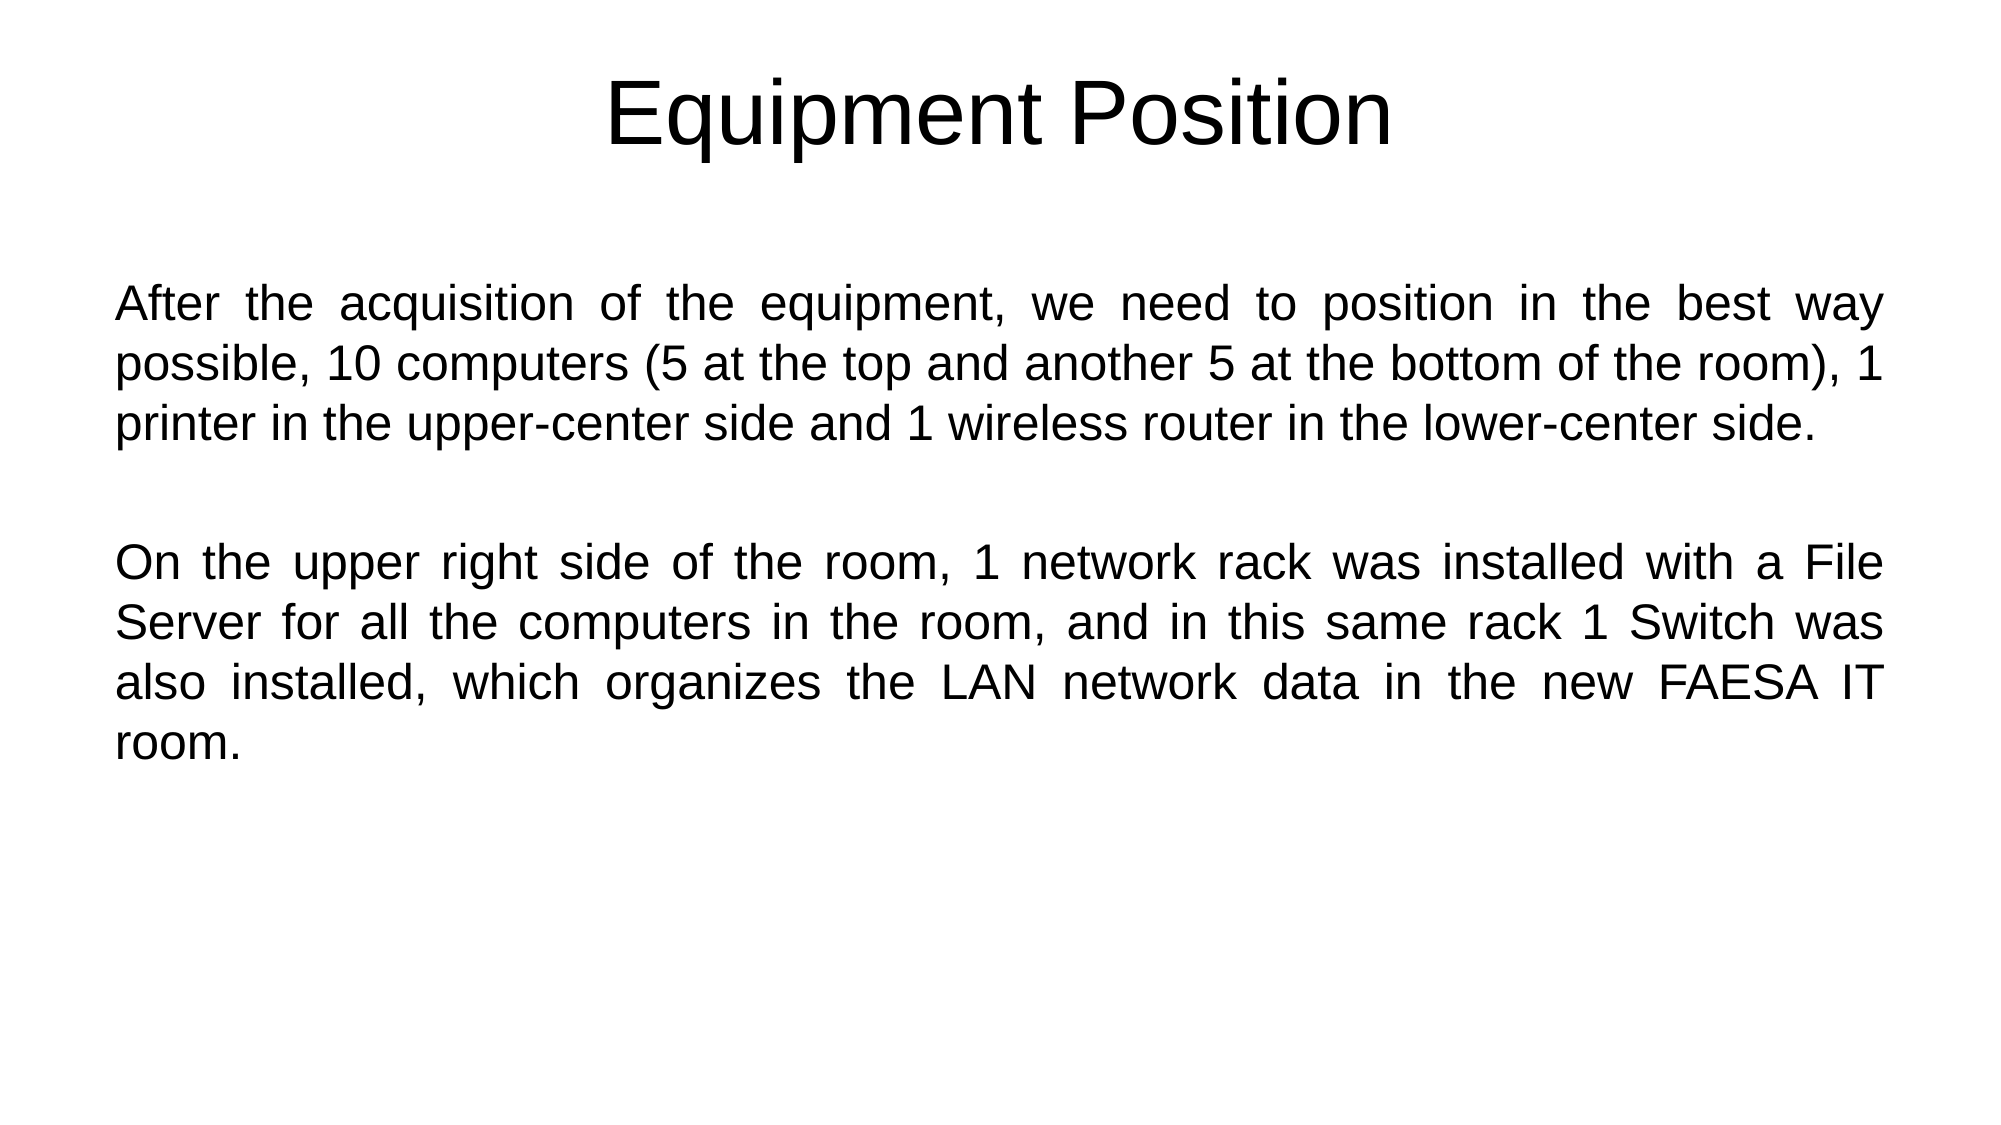

# Equipment Position
After the acquisition of the equipment, we need to position in the best way possible, 10 computers (5 at the top and another 5 at the bottom of the room), 1 printer in the upper-center side and 1 wireless router in the lower-center side.
On the upper right side of the room, 1 network rack was installed with a File Server for all the computers in the room, and in this same rack 1 Switch was also installed, which organizes the LAN network data in the new FAESA IT room.